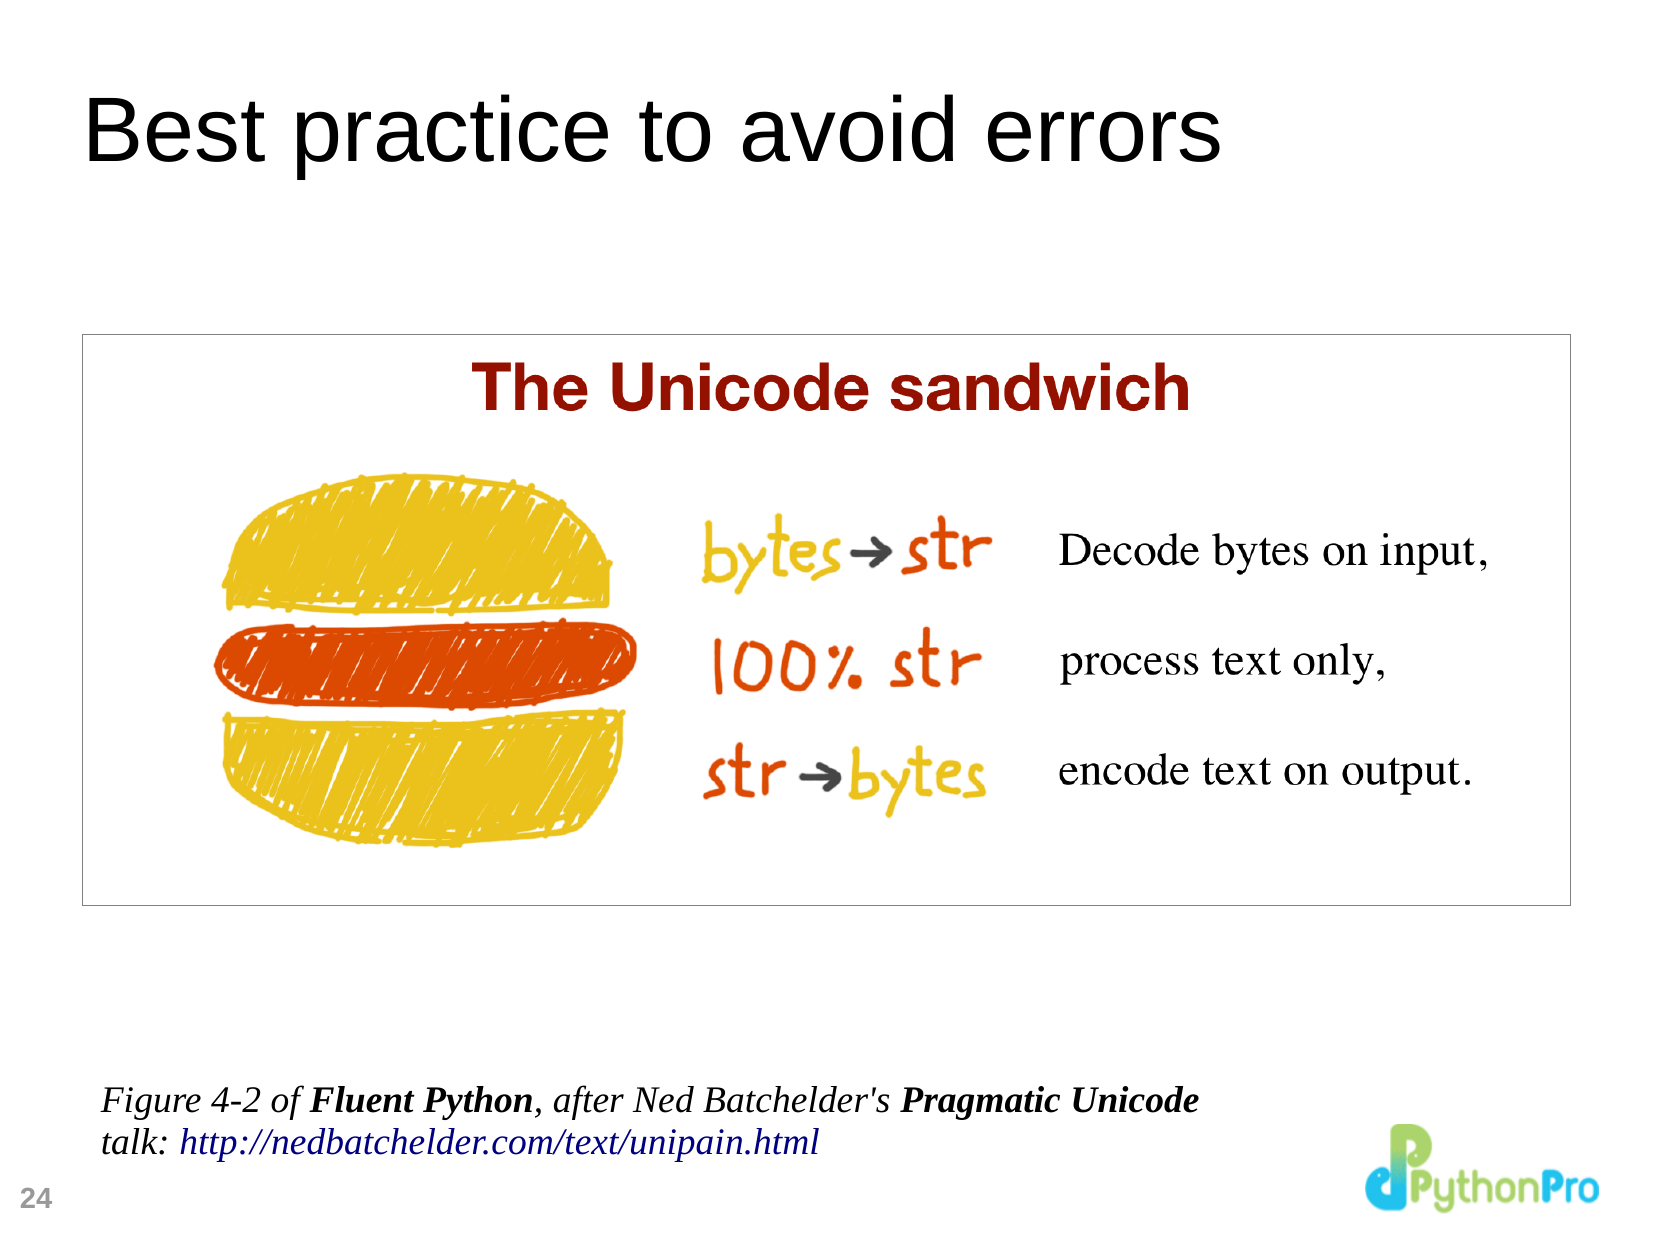

# Best practice to avoid errors
Figure 4-2 of Fluent Python, after Ned Batchelder's Pragmatic Unicode
talk: http://nedbatchelder.com/text/unipain.html
24